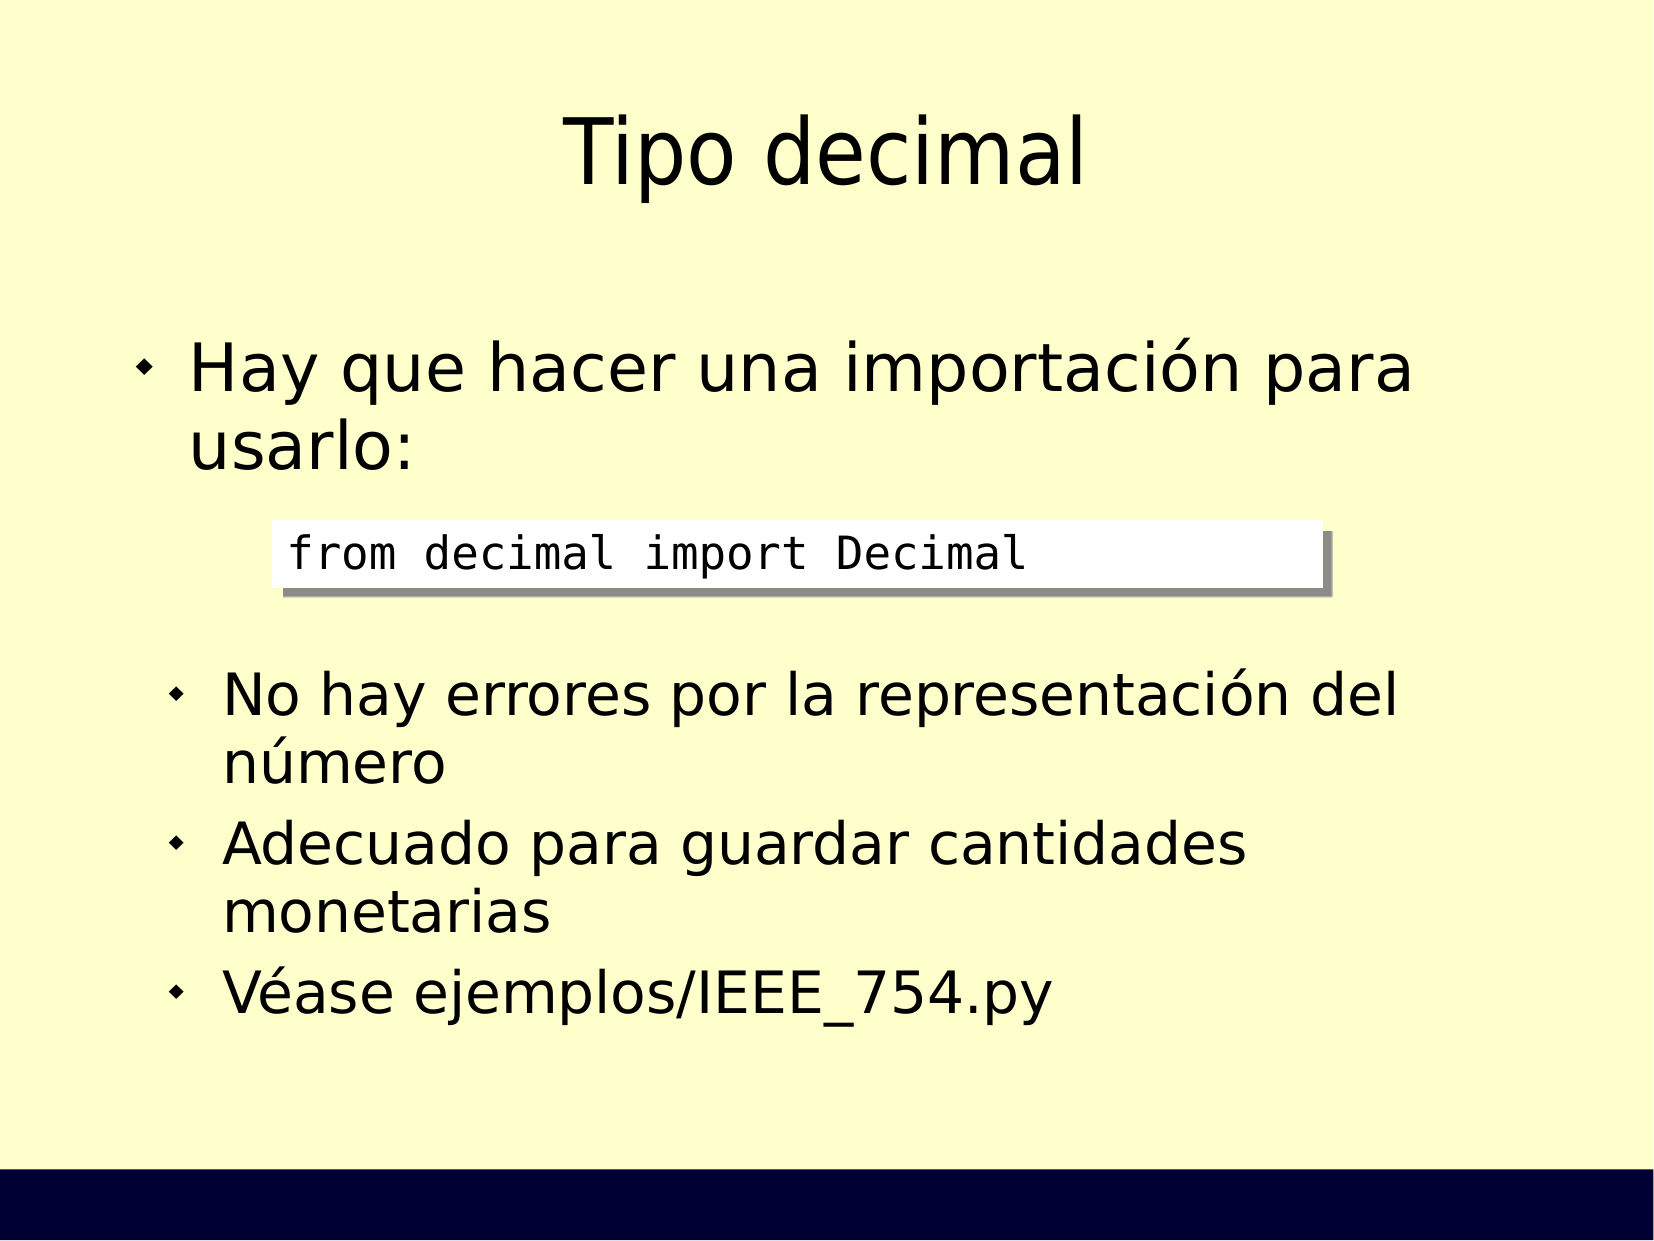

# Tipo decimal
Hay que hacer una importación para usarlo:
from decimal import Decimal
No hay errores por la representación del número
Adecuado para guardar cantidades monetarias
Véase ejemplos/IEEE_754.py